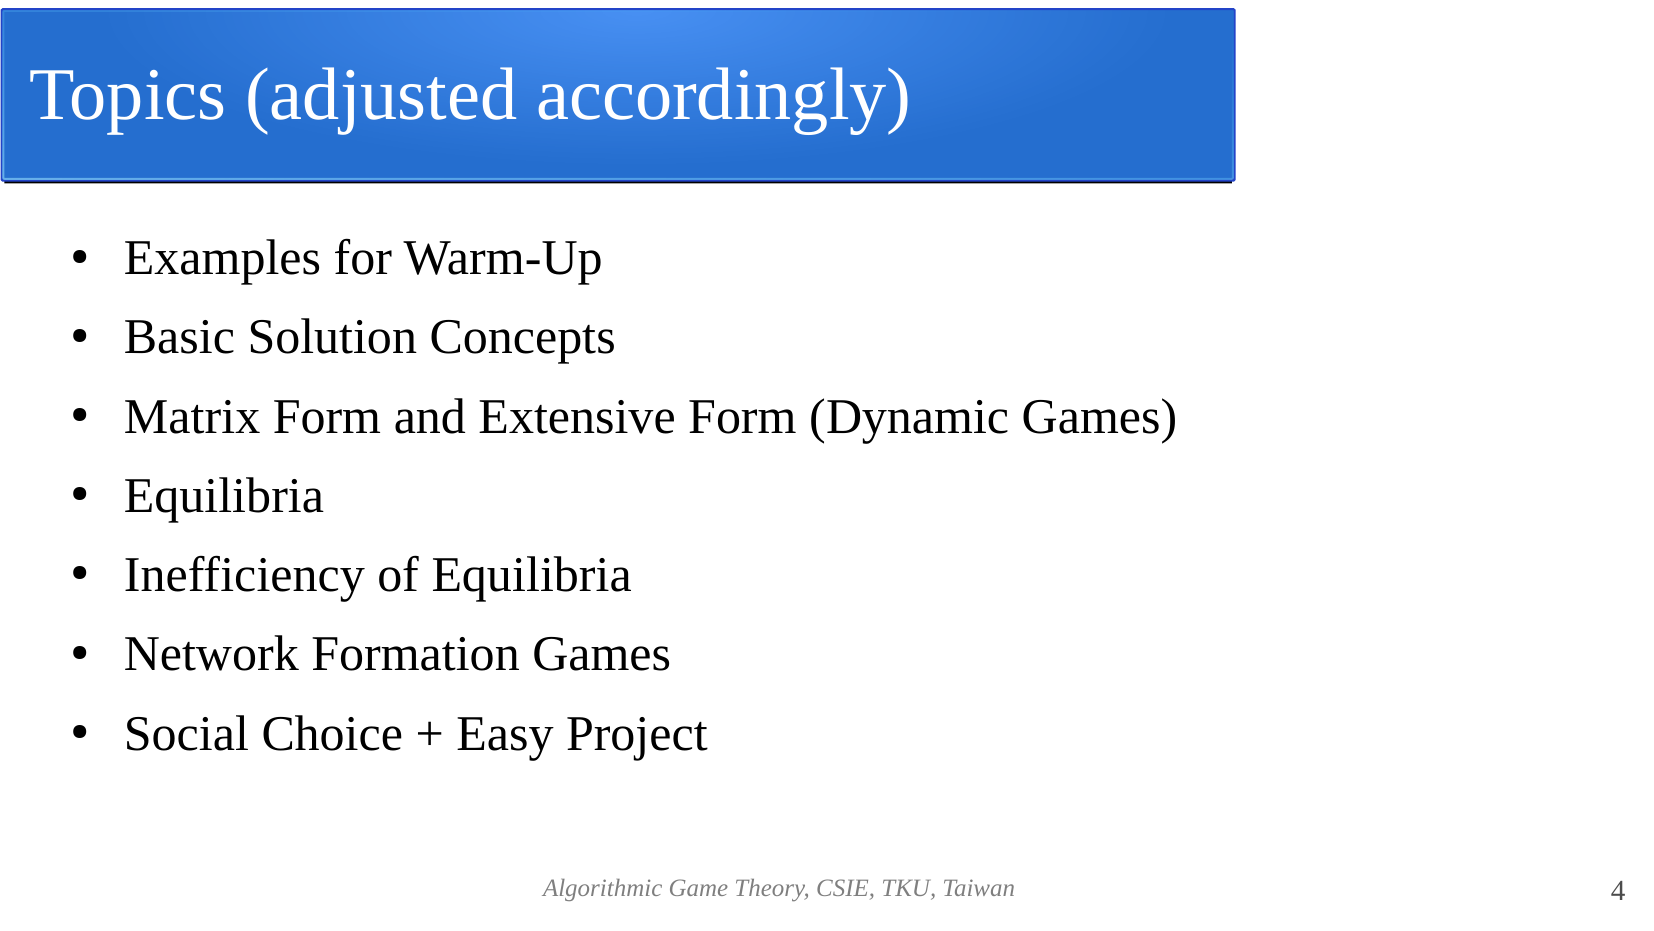

# Topics (adjusted accordingly)
Examples for Warm-Up
Basic Solution Concepts
Matrix Form and Extensive Form (Dynamic Games)
Equilibria
Inefficiency of Equilibria
Network Formation Games
Social Choice + Easy Project
Algorithmic Game Theory, CSIE, TKU, Taiwan
4